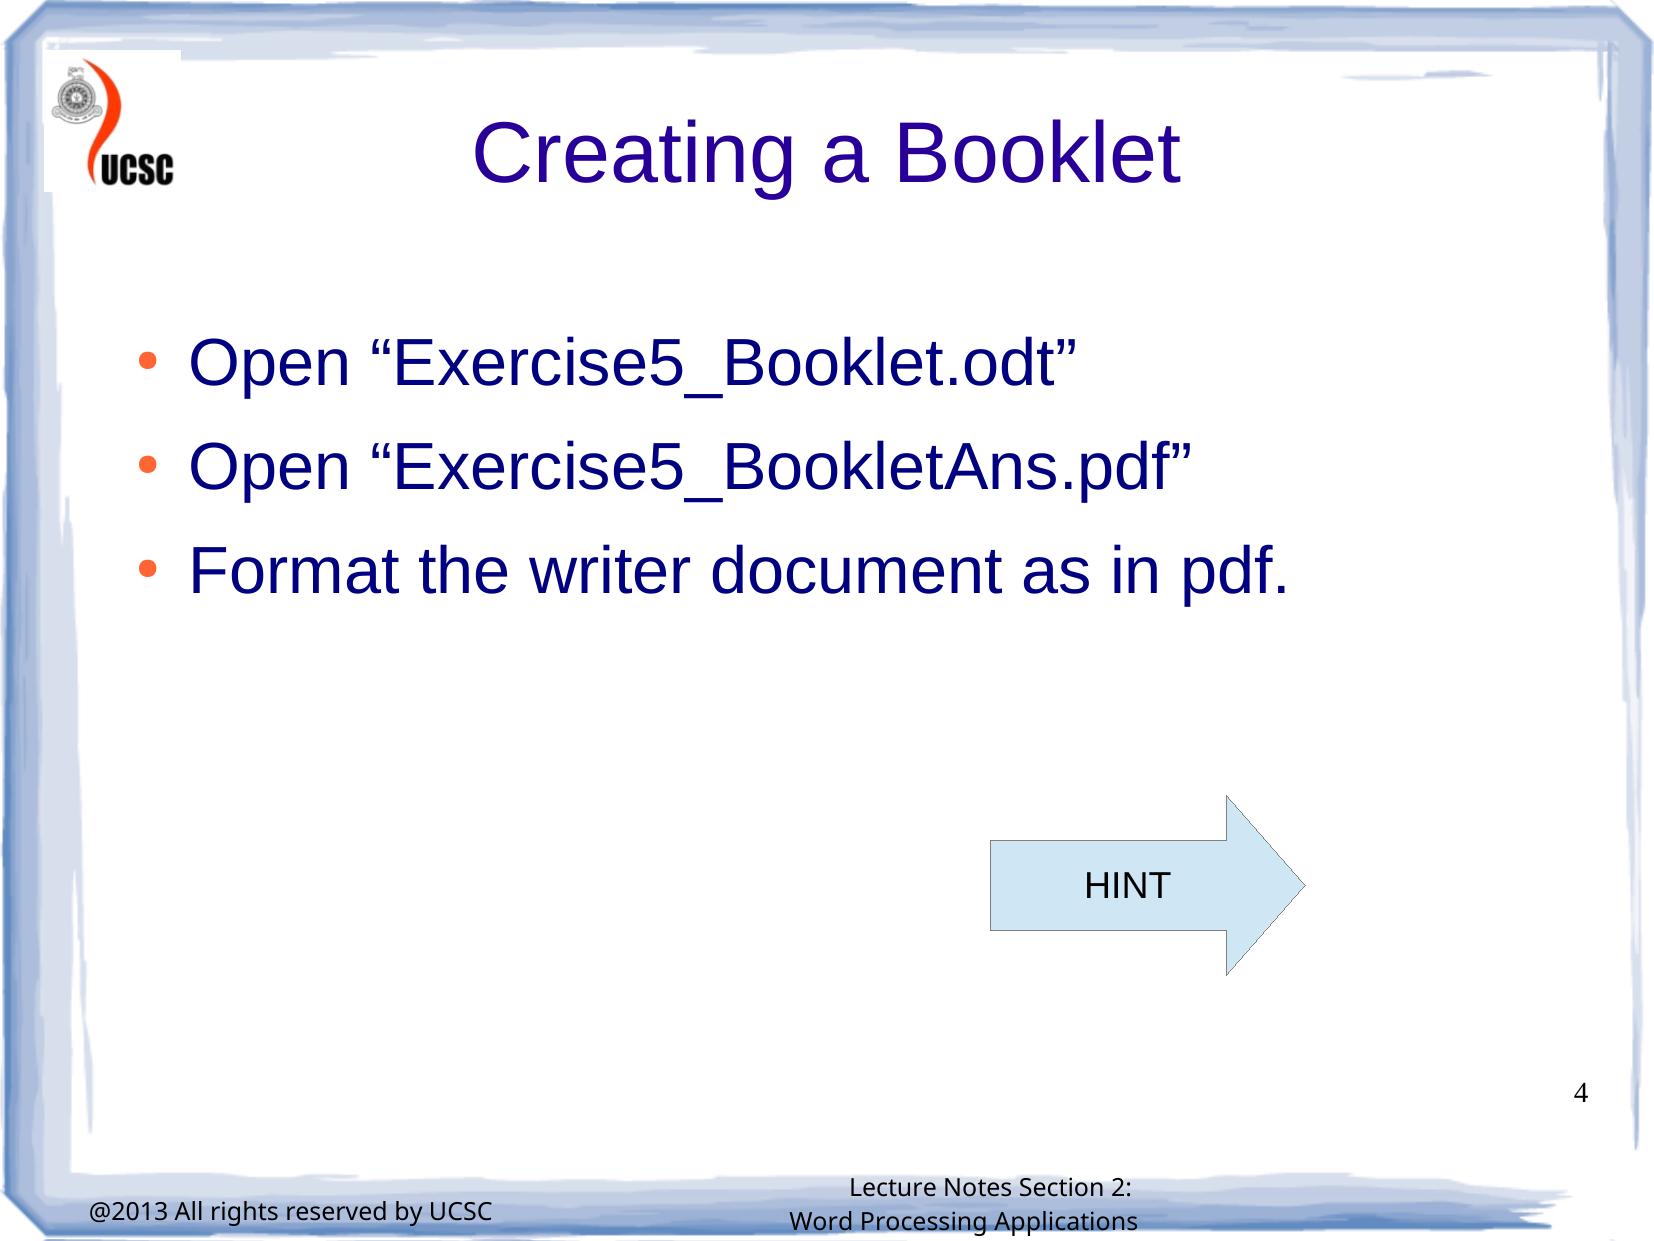

# Creating a Booklet
Open “Exercise5_Booklet.odt”
Open “Exercise5_BookletAns.pdf”
Format the writer document as in pdf.
HINT
4